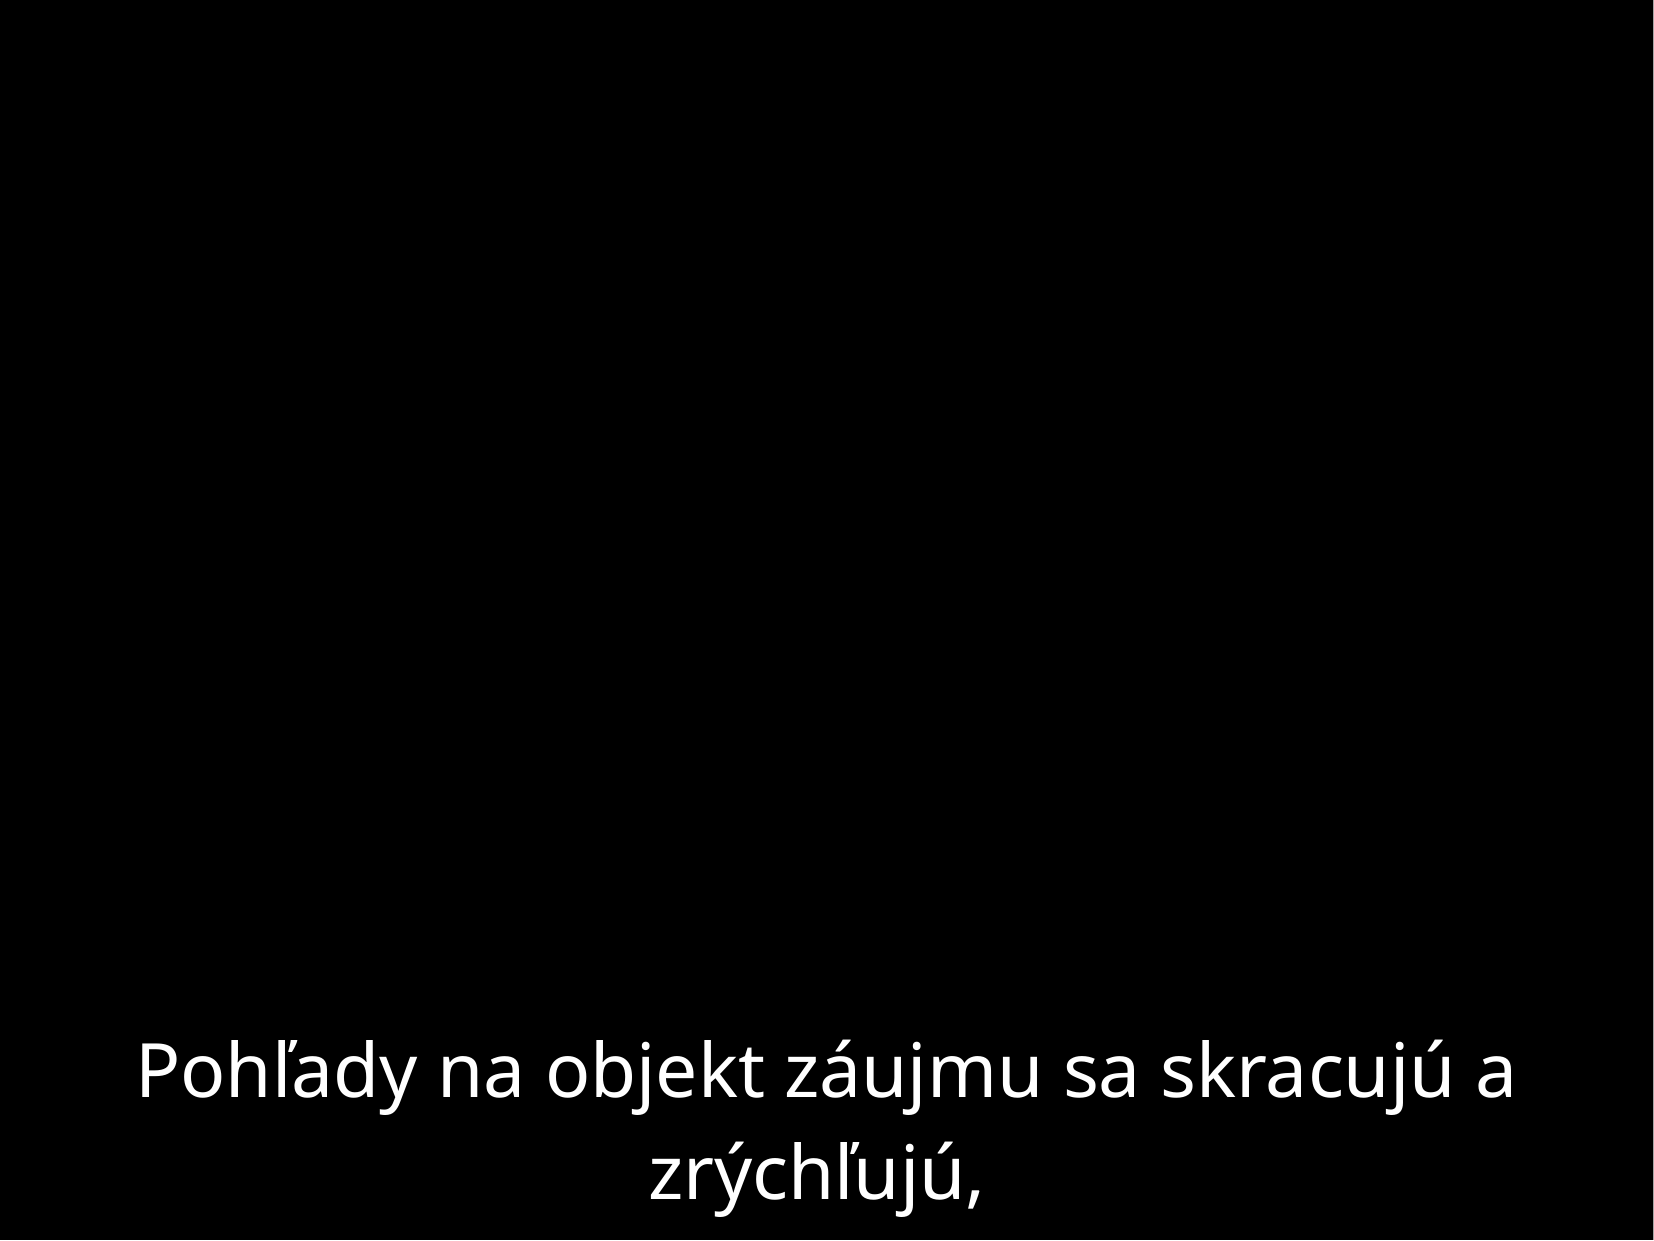

# Pohľady na objekt záujmu sa skracujú a zrýchľujú,